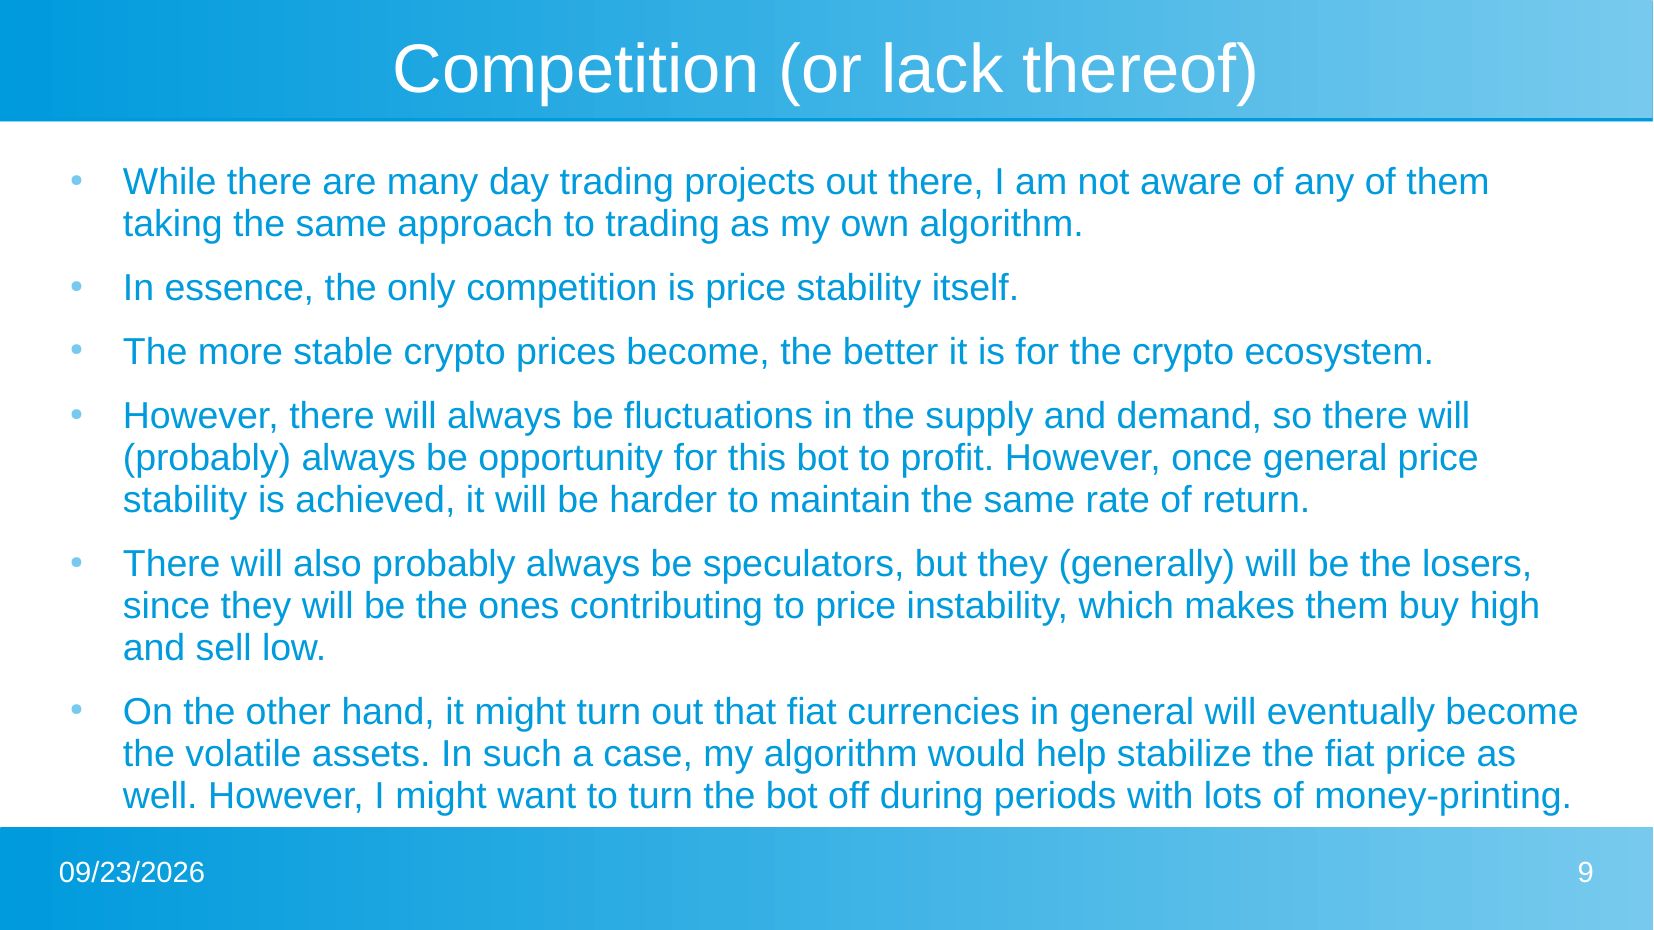

# Competition (or lack thereof)
While there are many day trading projects out there, I am not aware of any of them taking the same approach to trading as my own algorithm.
In essence, the only competition is price stability itself.
The more stable crypto prices become, the better it is for the crypto ecosystem.
However, there will always be fluctuations in the supply and demand, so there will (probably) always be opportunity for this bot to profit. However, once general price stability is achieved, it will be harder to maintain the same rate of return.
There will also probably always be speculators, but they (generally) will be the losers, since they will be the ones contributing to price instability, which makes them buy high and sell low.
On the other hand, it might turn out that fiat currencies in general will eventually become the volatile assets. In such a case, my algorithm would help stabilize the fiat price as well. However, I might want to turn the bot off during periods with lots of money-printing.
9